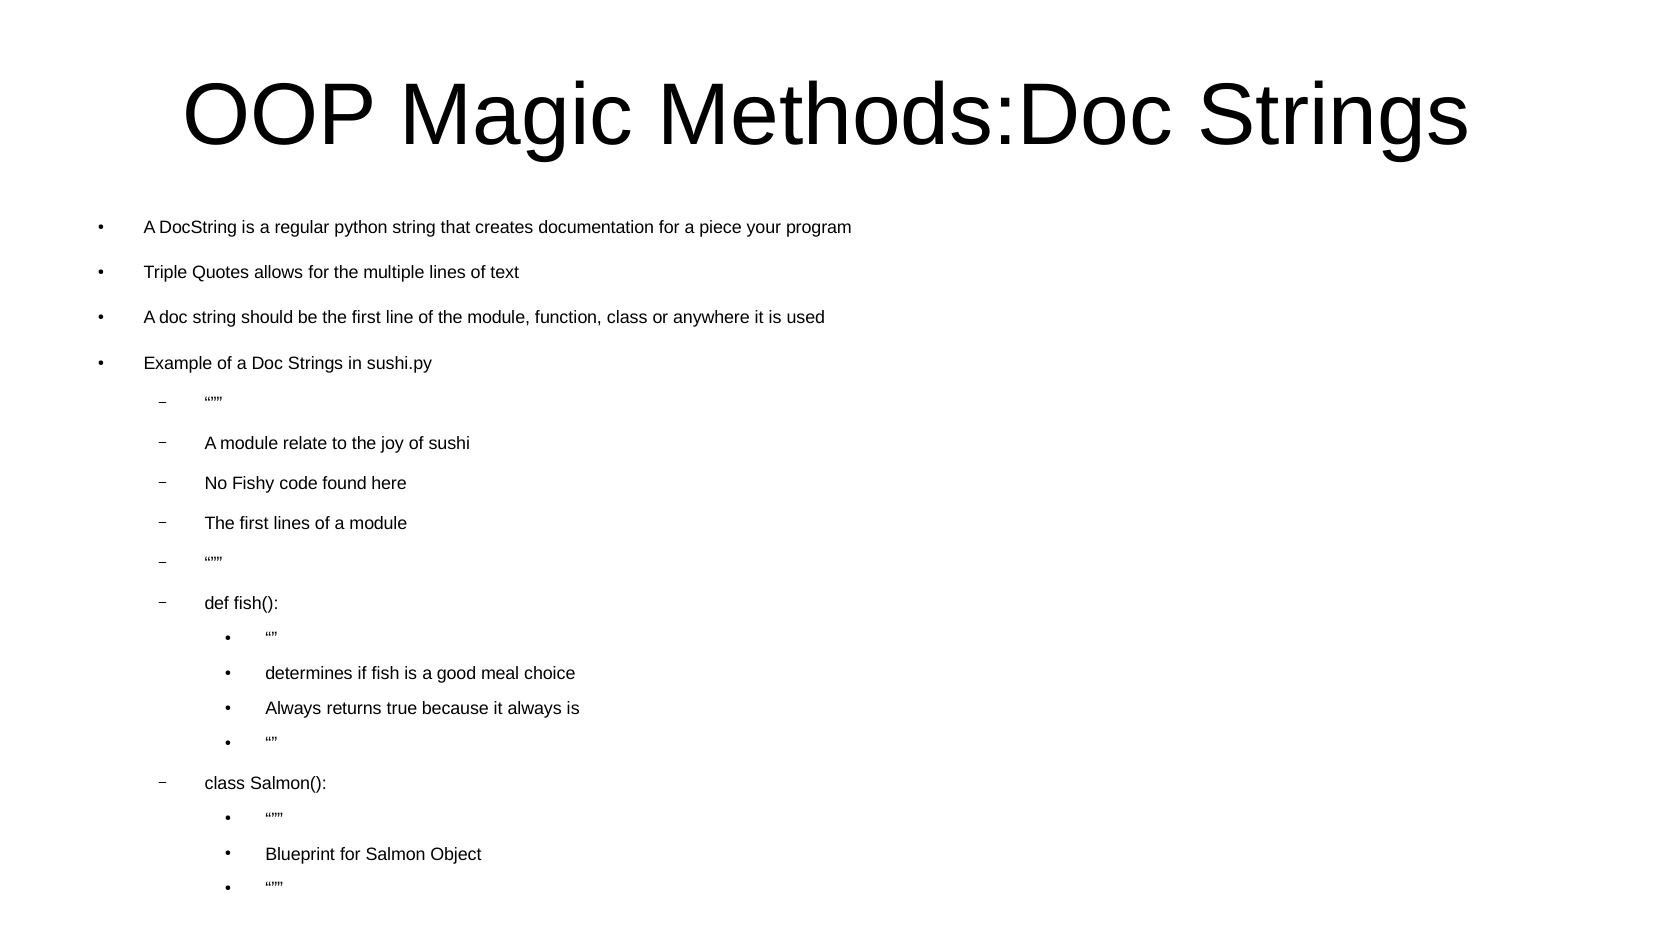

# OOP Magic Methods:Doc Strings
A DocString is a regular python string that creates documentation for a piece your program
Triple Quotes allows for the multiple lines of text
A doc string should be the first line of the module, function, class or anywhere it is used
Example of a Doc Strings in sushi.py
“””
A module relate to the joy of sushi
No Fishy code found here
The first lines of a module
“””
def fish():
“”
determines if fish is a good meal choice
Always returns true because it always is
“”
class Salmon():
“””
Blueprint for Salmon Object
“””